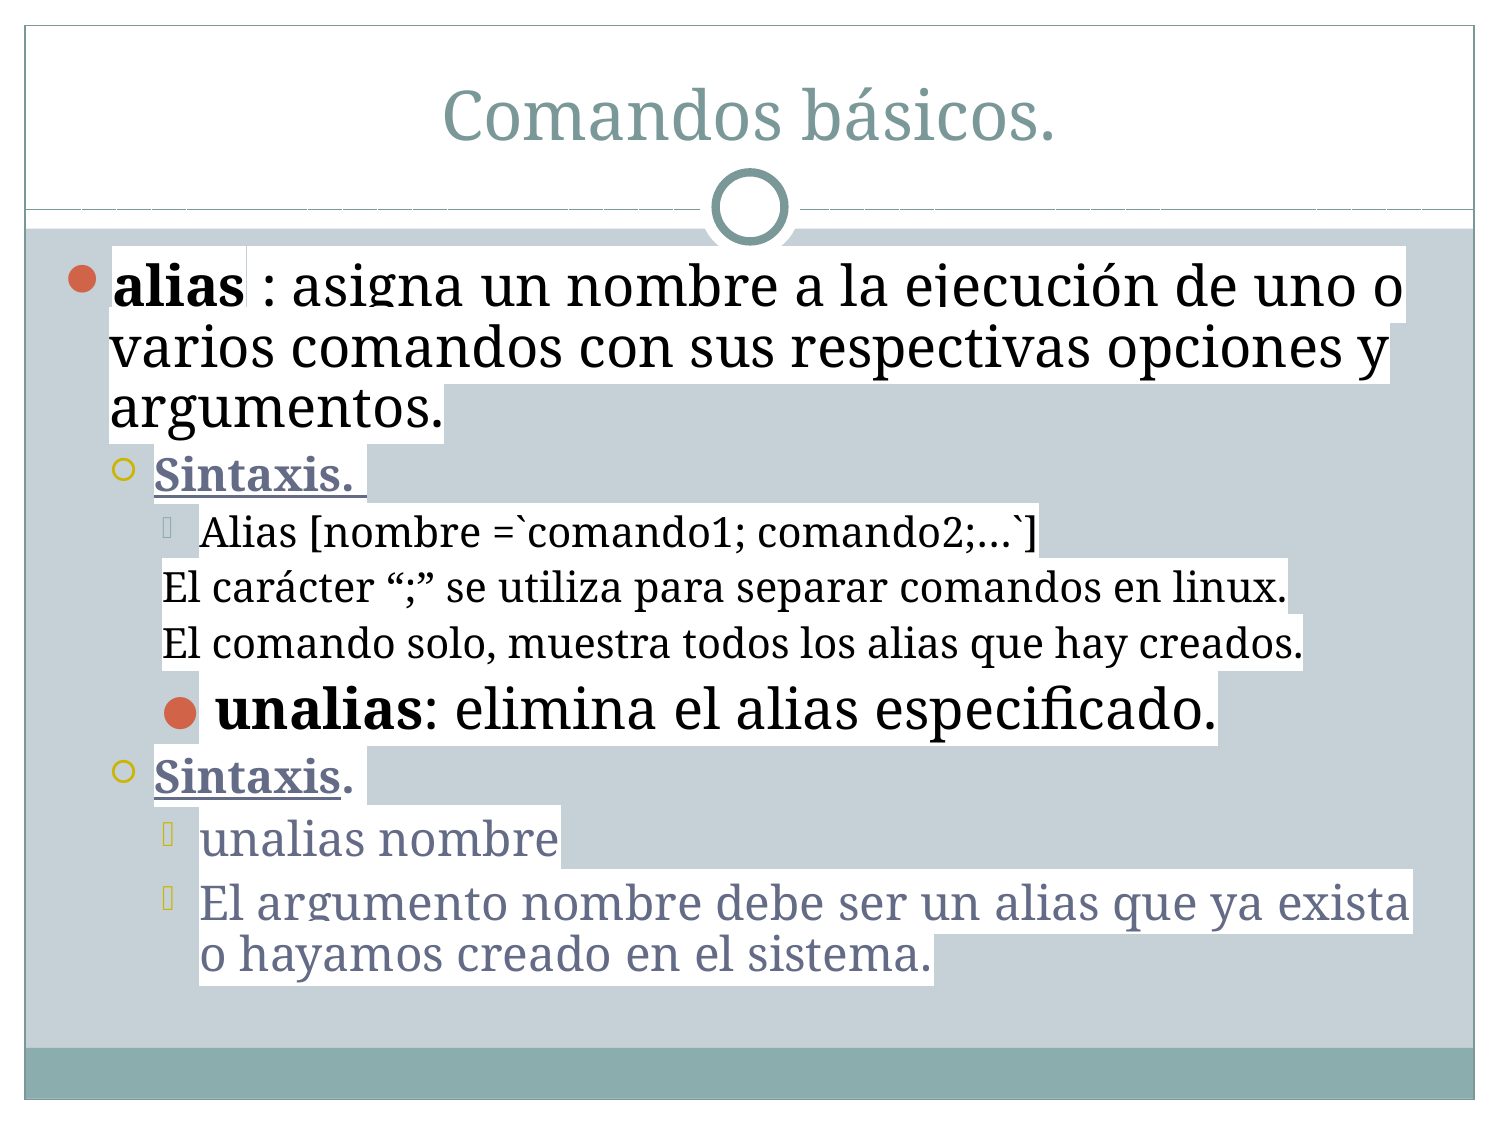

# Comandos básicos.
alias : asigna un nombre a la ejecución de uno o varios comandos con sus respectivas opciones y argumentos.
Sintaxis.
Alias [nombre =`comando1; comando2;…`]
El carácter “;” se utiliza para separar comandos en linux.
El comando solo, muestra todos los alias que hay creados.
 unalias: elimina el alias especificado.
Sintaxis.
unalias nombre
El argumento nombre debe ser un alias que ya exista o hayamos creado en el sistema.